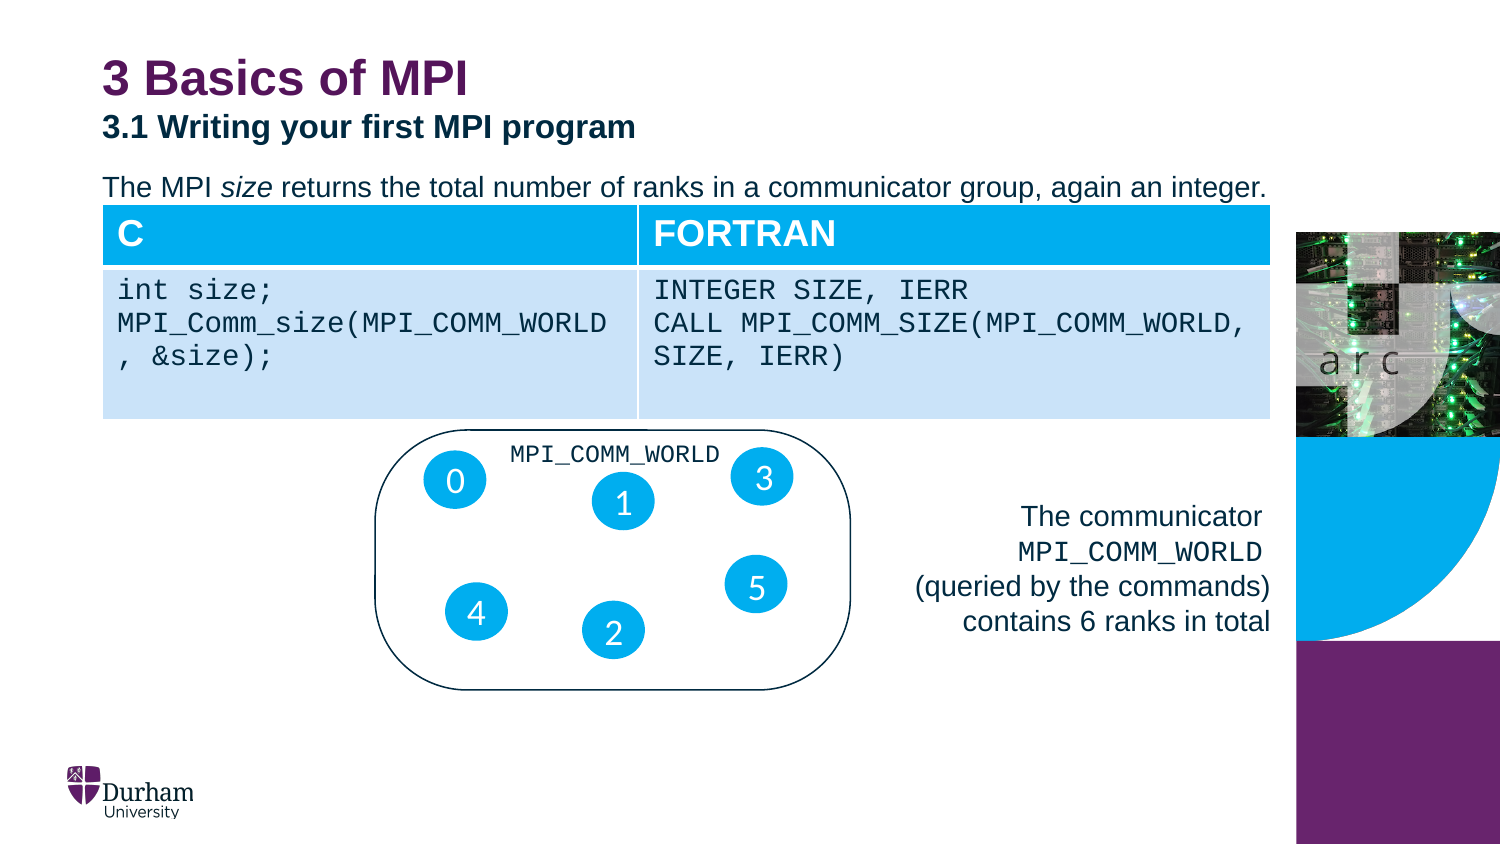

# 3 Basics of MPI 3.1 Writing your first MPI program
The MPI size returns the total number of ranks in a communicator group, again an integer.
The communicator
MPI_COMM_WORLD
(queried by the commands)
contains 6 ranks in total
| C | FORTRAN |
| --- | --- |
| int size; MPI\_Comm\_size(MPI\_COMM\_WORLD, &size); | INTEGER SIZE, IERR CALL MPI\_COMM\_SIZE(MPI\_COMM\_WORLD, SIZE, IERR) |
MPI_COMM_WORLD
3
0
1
5
4
2